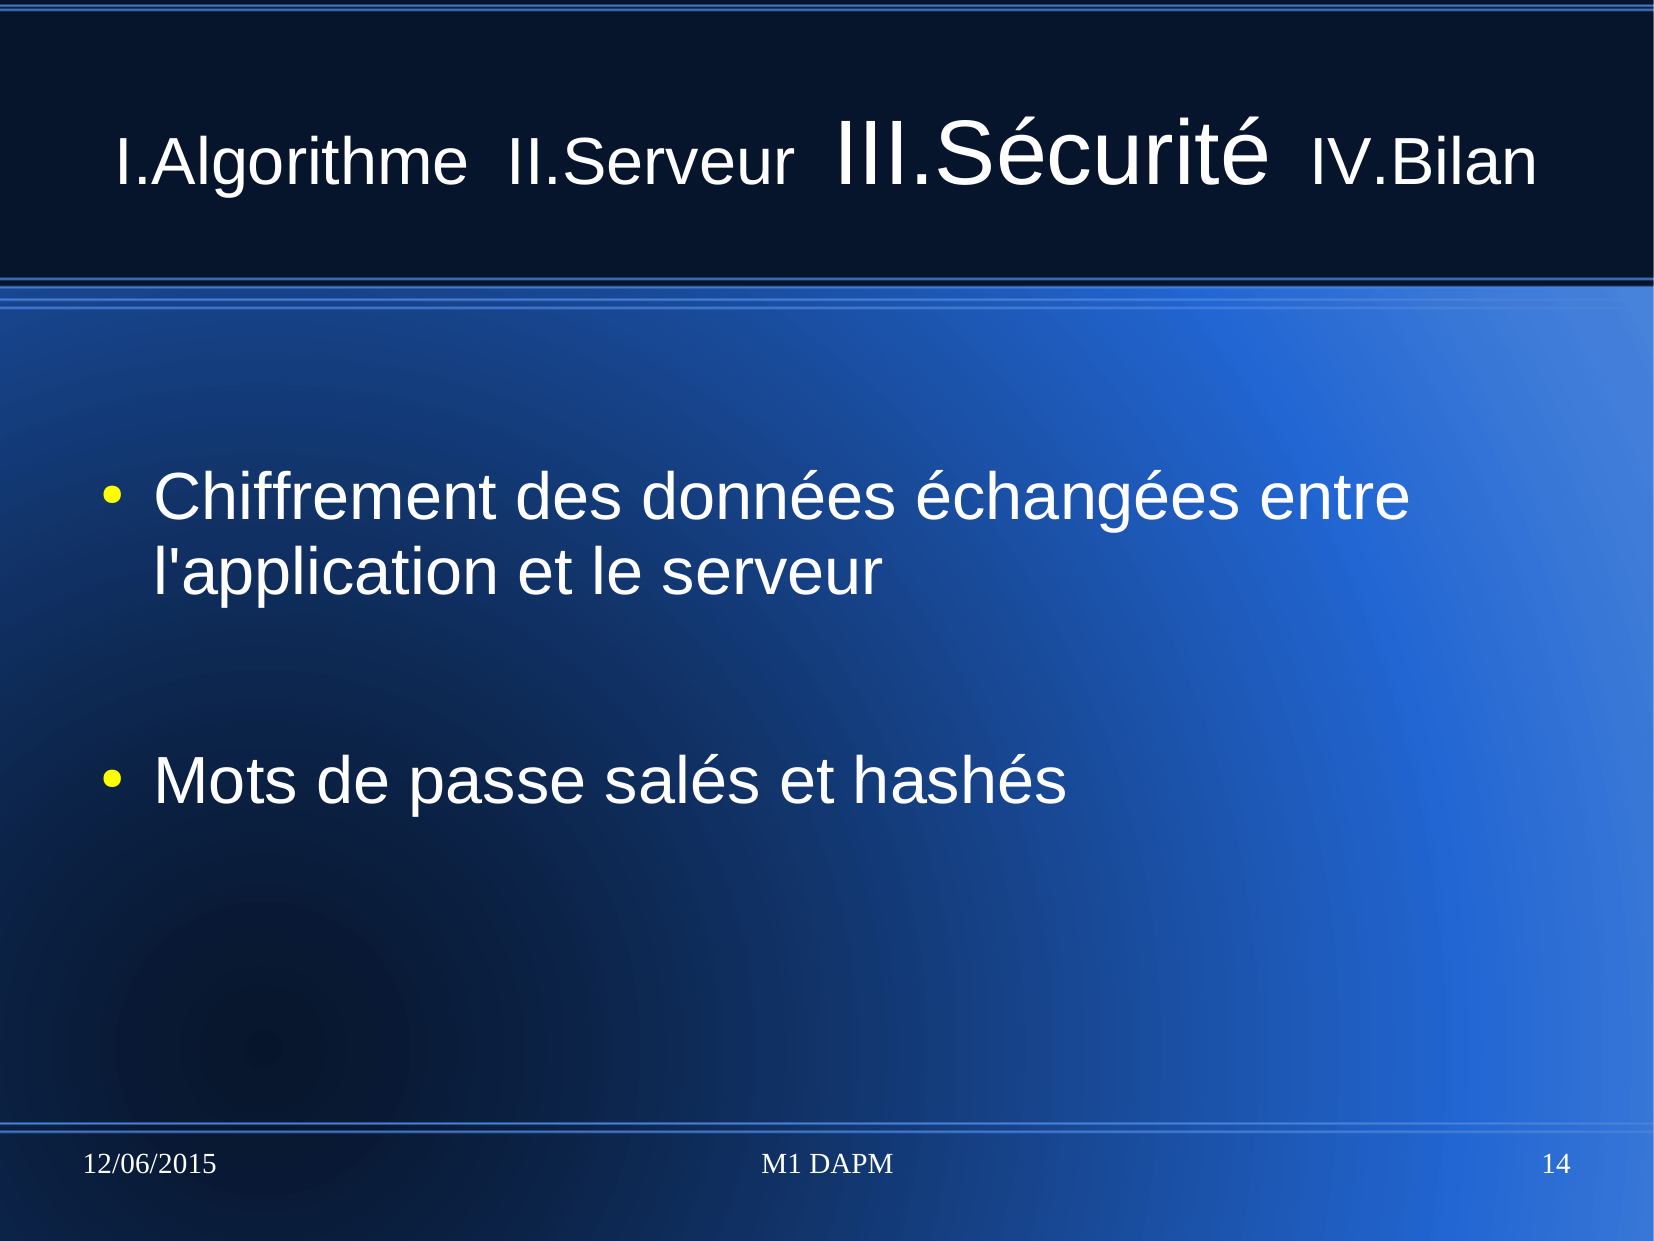

# I.Algorithme II.Serveur III.Sécurité IV.Bilan
Chiffrement des données échangées entre l'application et le serveur
Mots de passe salés et hashés
12/06/2015
M1 DAPM
14